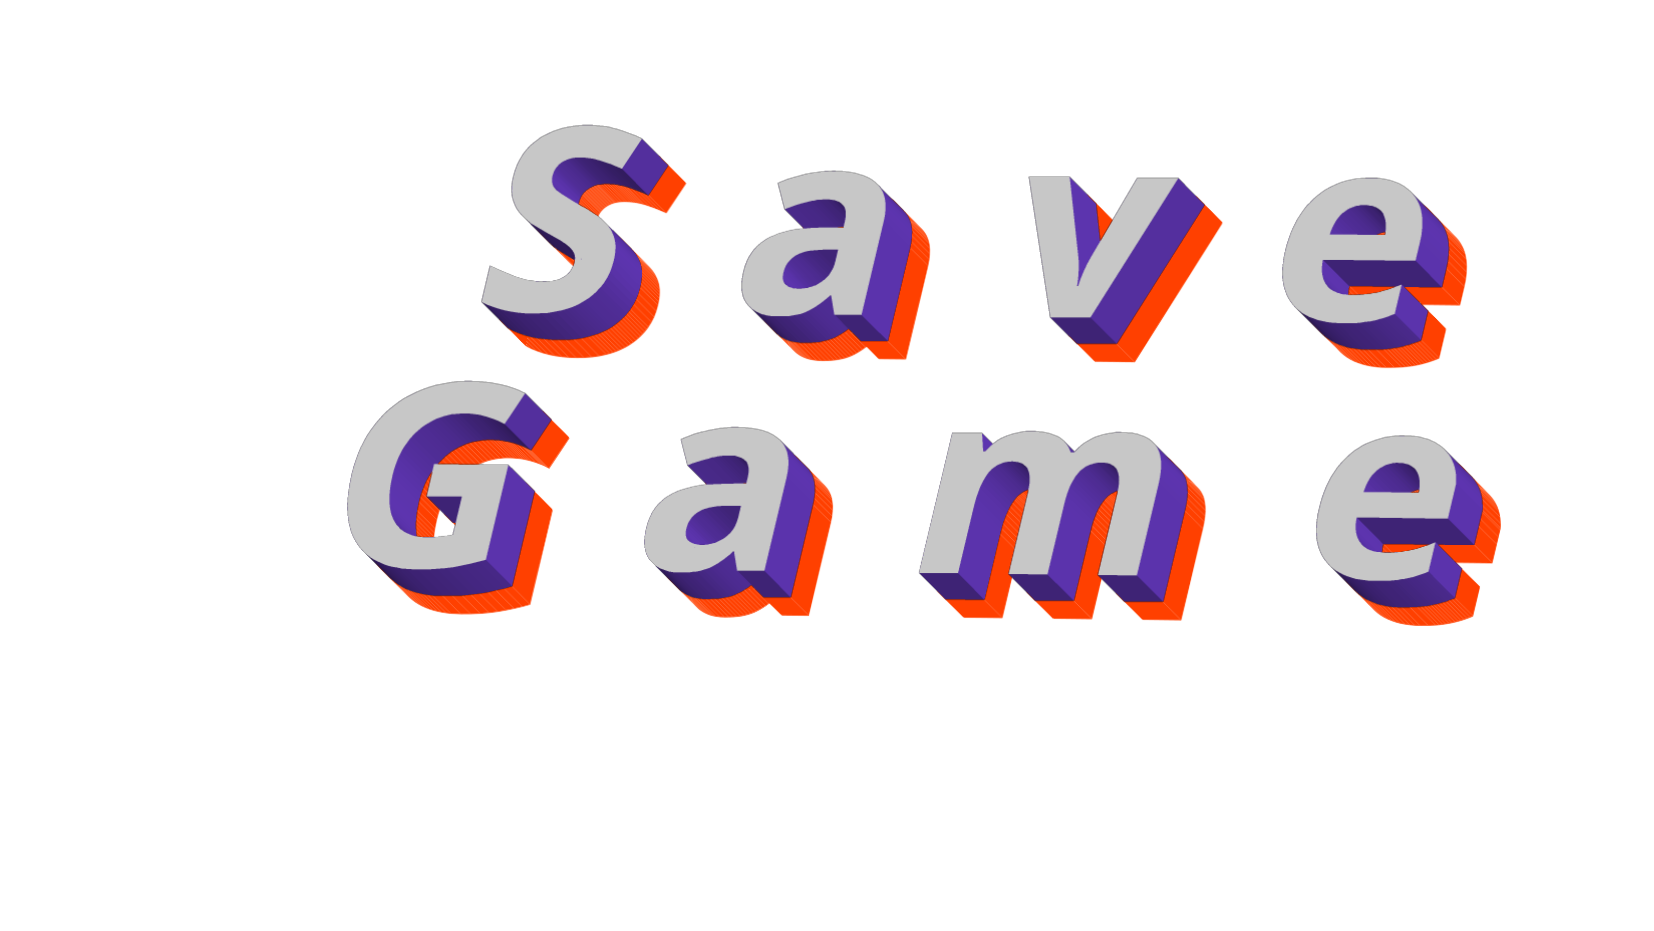

S a v e
G a m e